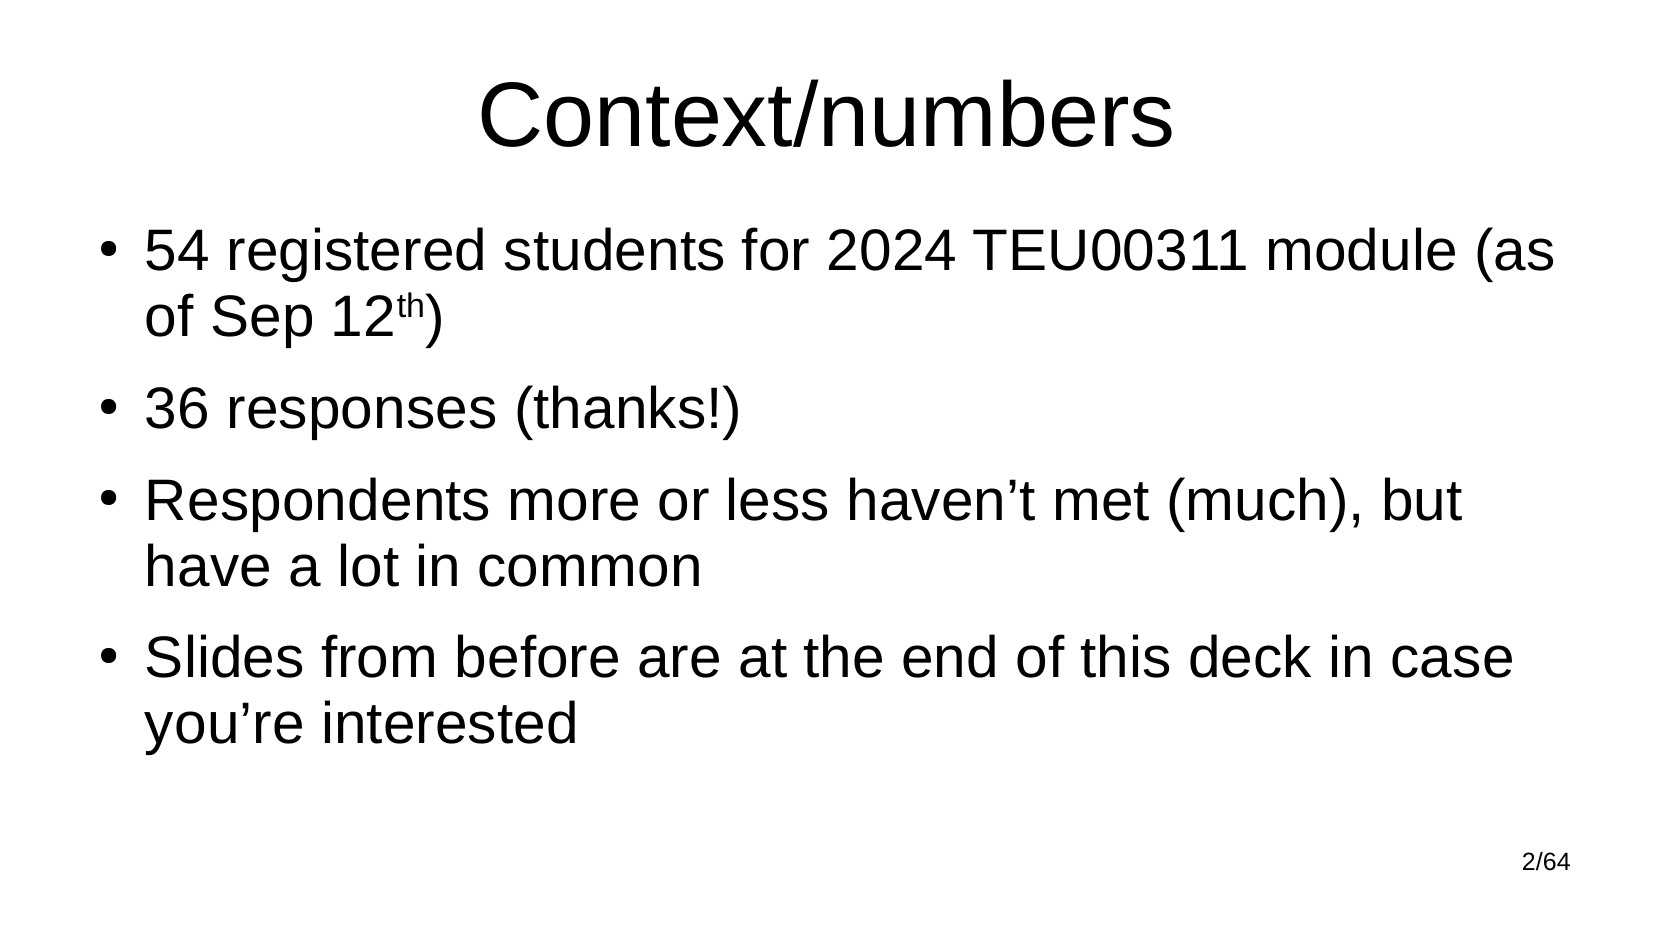

# Context/numbers
54 registered students for 2024 TEU00311 module (as of Sep 12th)
36 responses (thanks!)
Respondents more or less haven’t met (much), but have a lot in common
Slides from before are at the end of this deck in case you’re interested
2